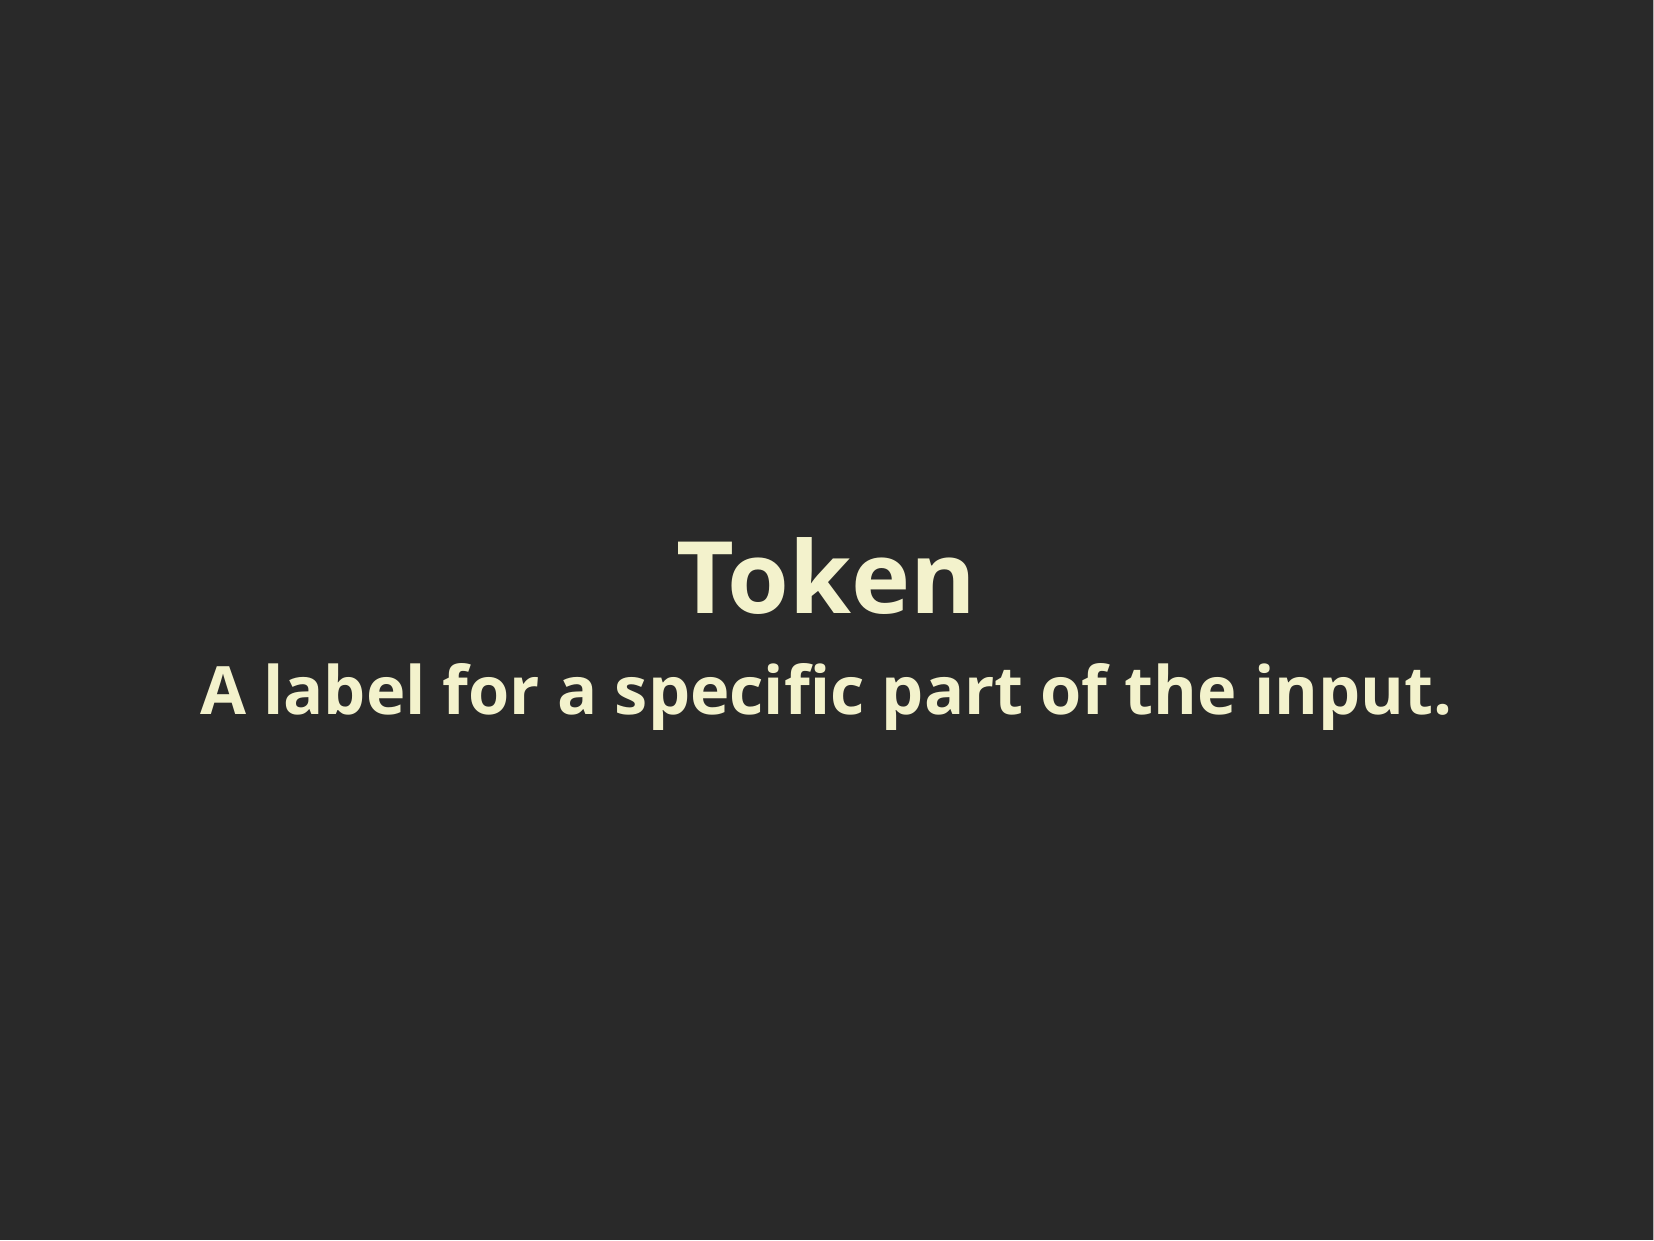

# Token
A label for a specific part of the input.